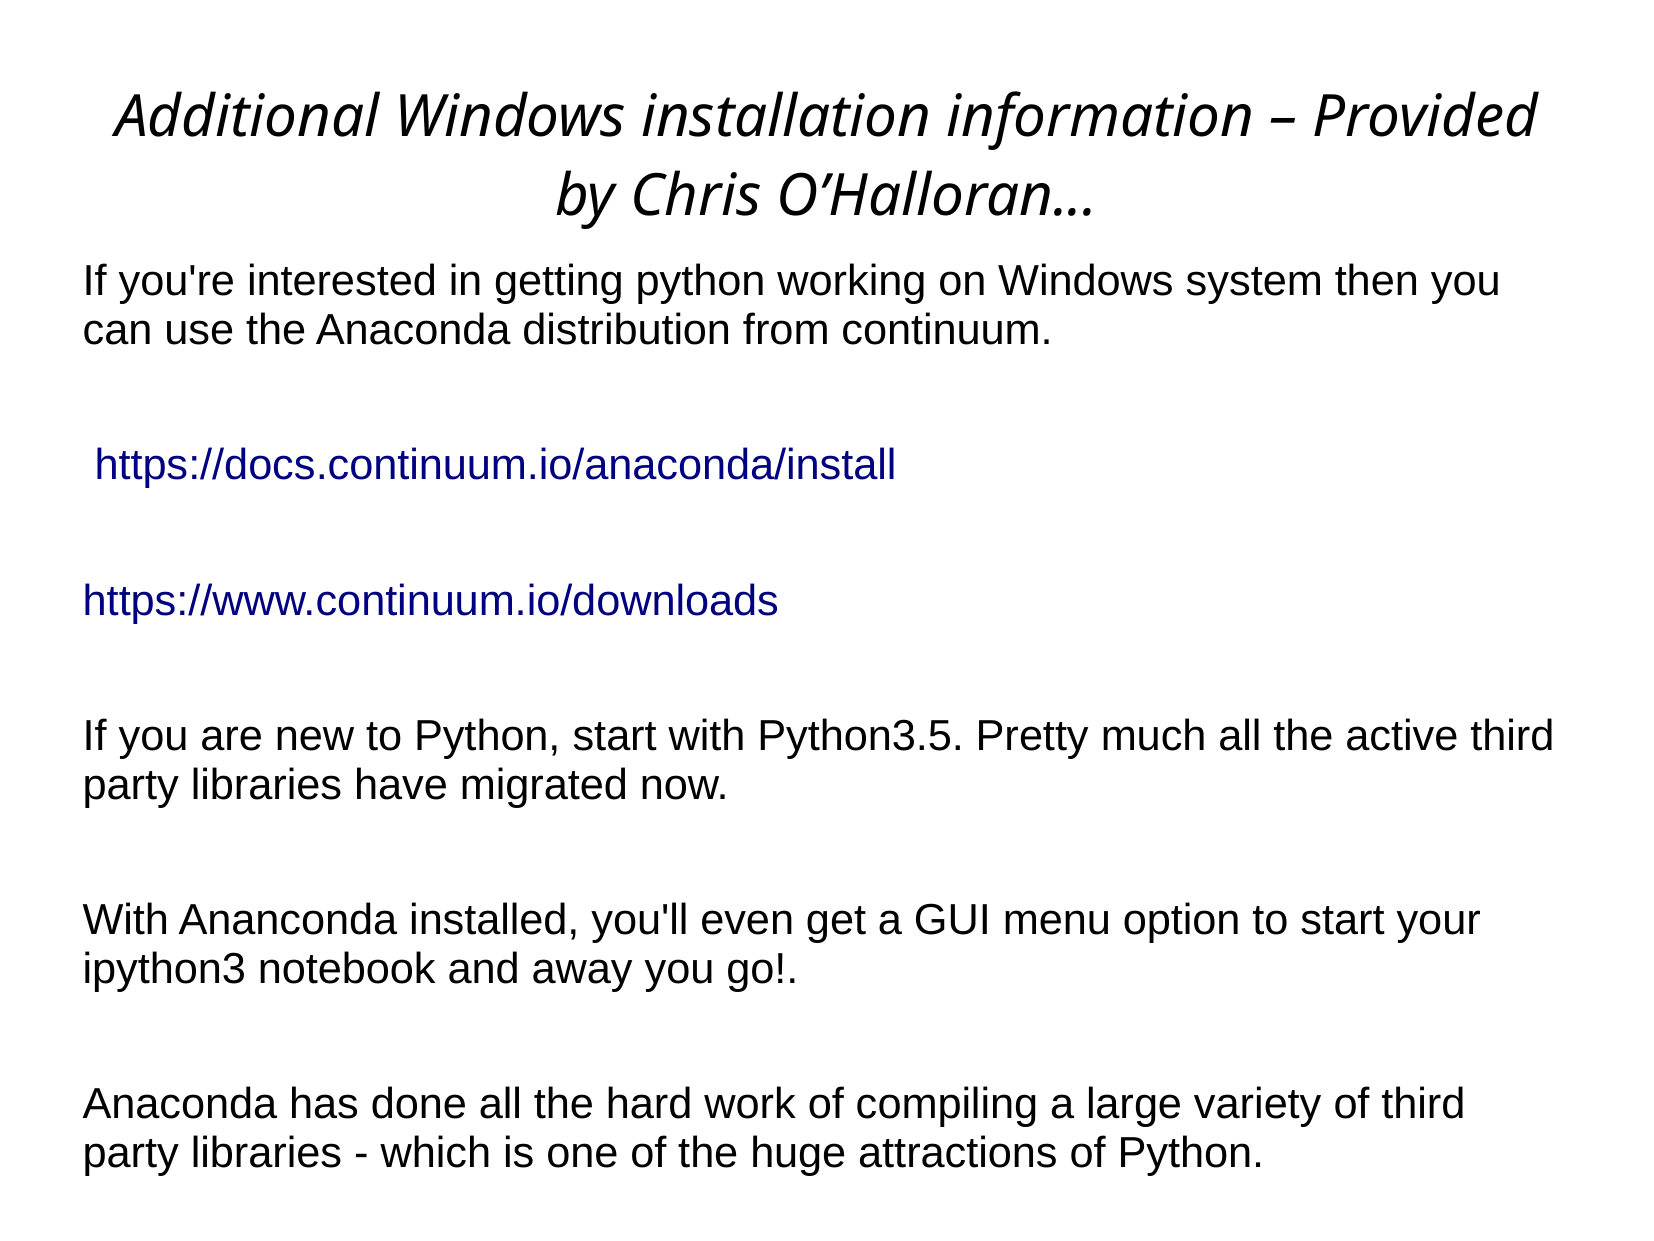

# Additional Windows installation information – Provided by Chris O’Halloran...
If you're interested in getting python working on Windows system then you can use the Anaconda distribution from continuum.
 https://docs.continuum.io/anaconda/install
https://www.continuum.io/downloads
If you are new to Python, start with Python3.5. Pretty much all the active third party libraries have migrated now.
With Ananconda installed, you'll even get a GUI menu option to start your ipython3 notebook and away you go!.
Anaconda has done all the hard work of compiling a large variety of third party libraries - which is one of the huge attractions of Python.